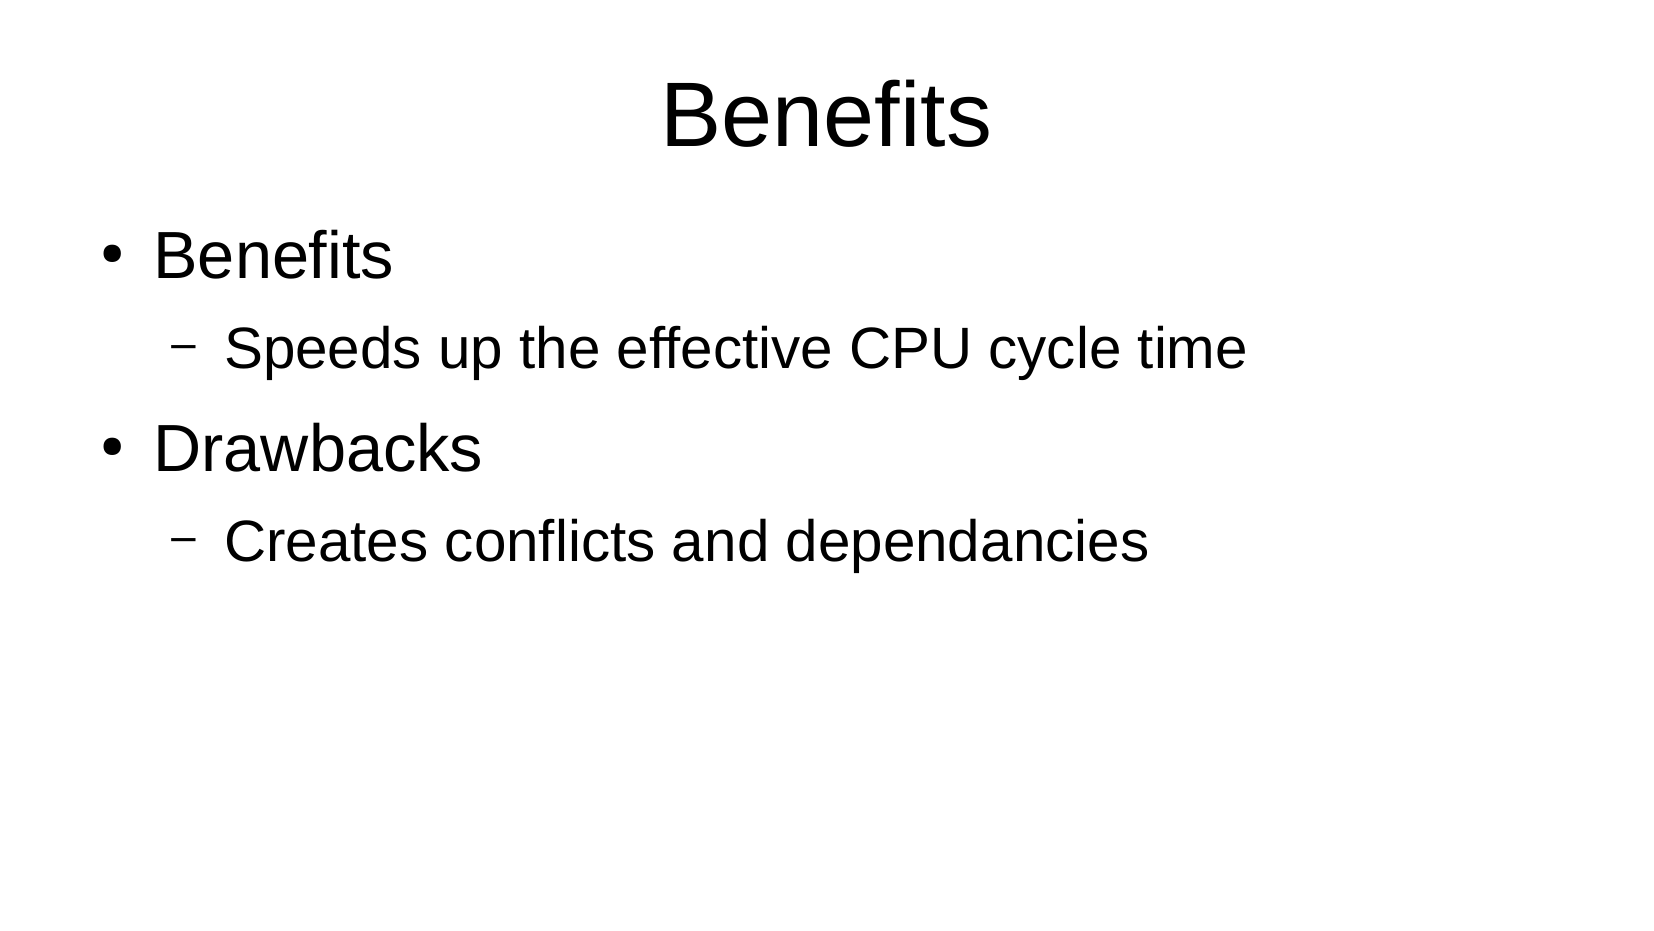

# Benefits
Benefits
Speeds up the effective CPU cycle time
Drawbacks
Creates conflicts and dependancies